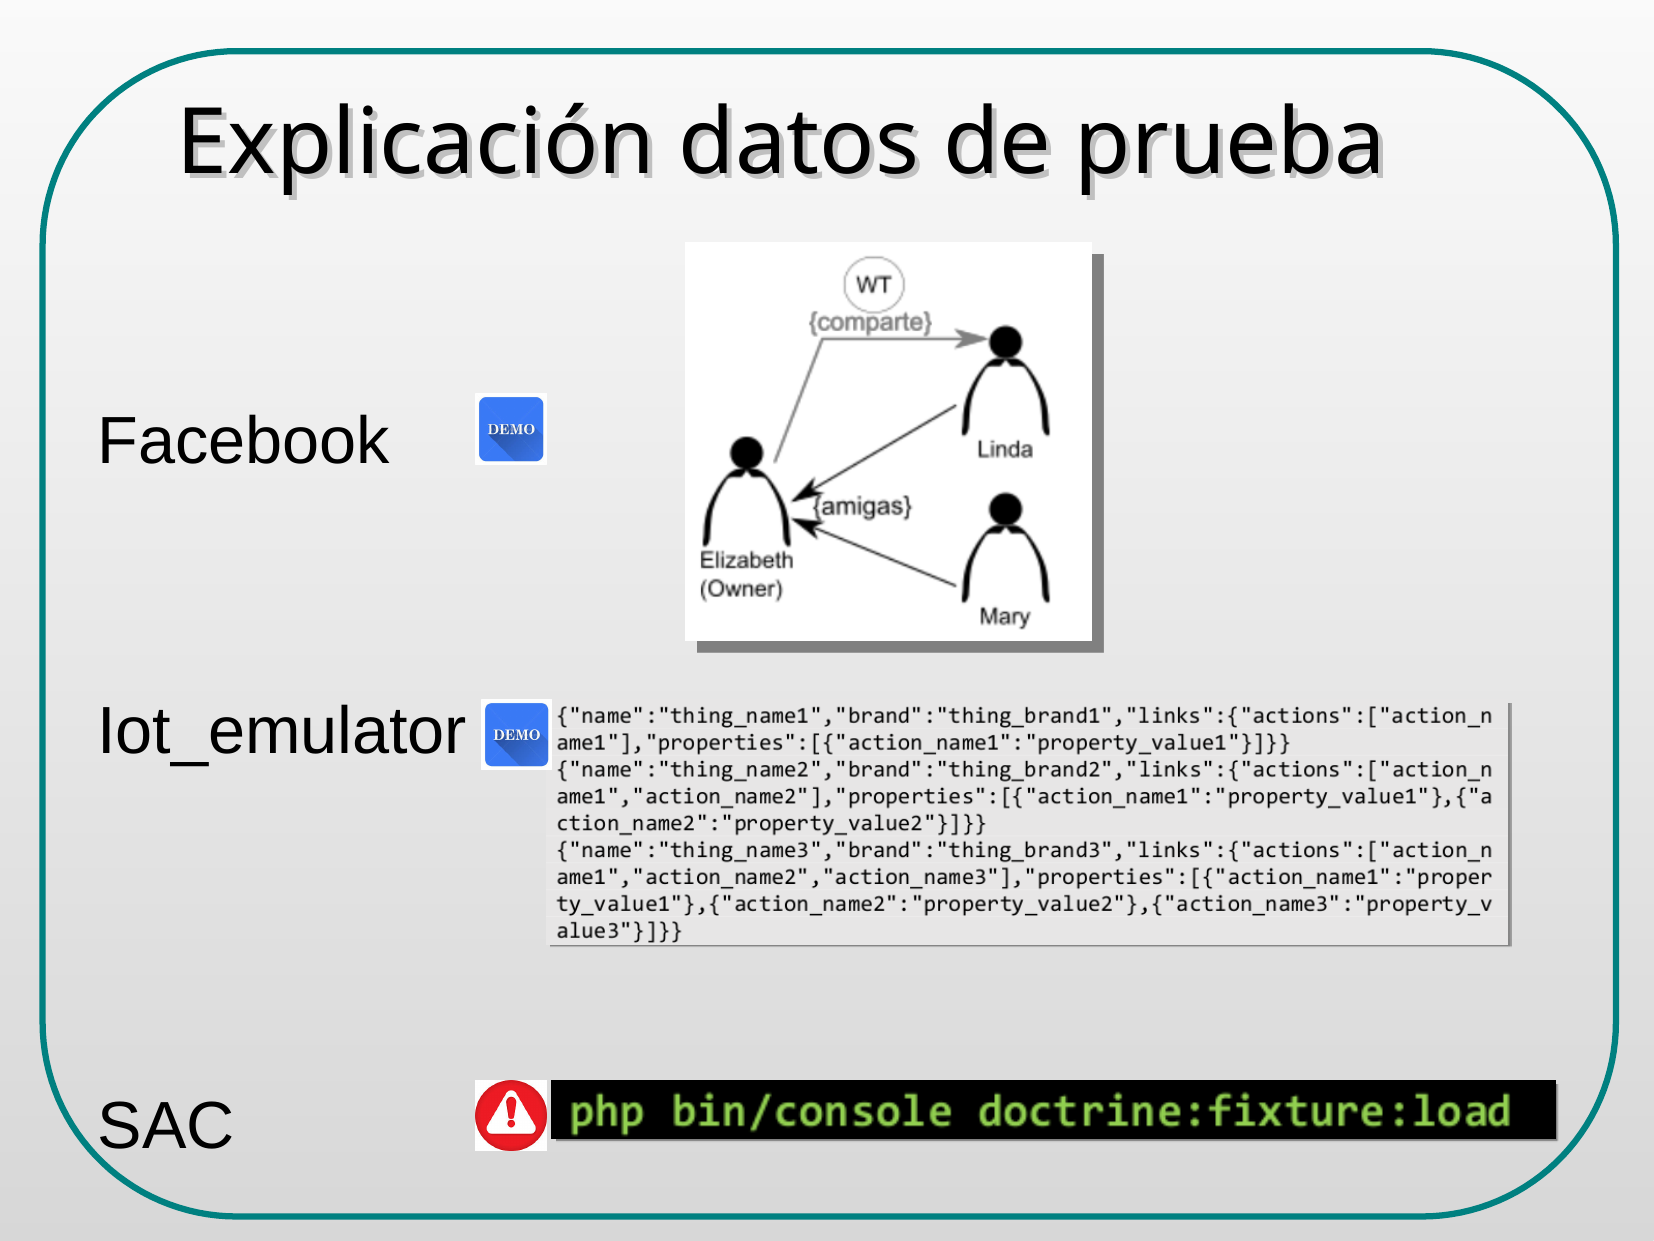

# Explicación datos de prueba
Facebook
Iot_emulator
SAC